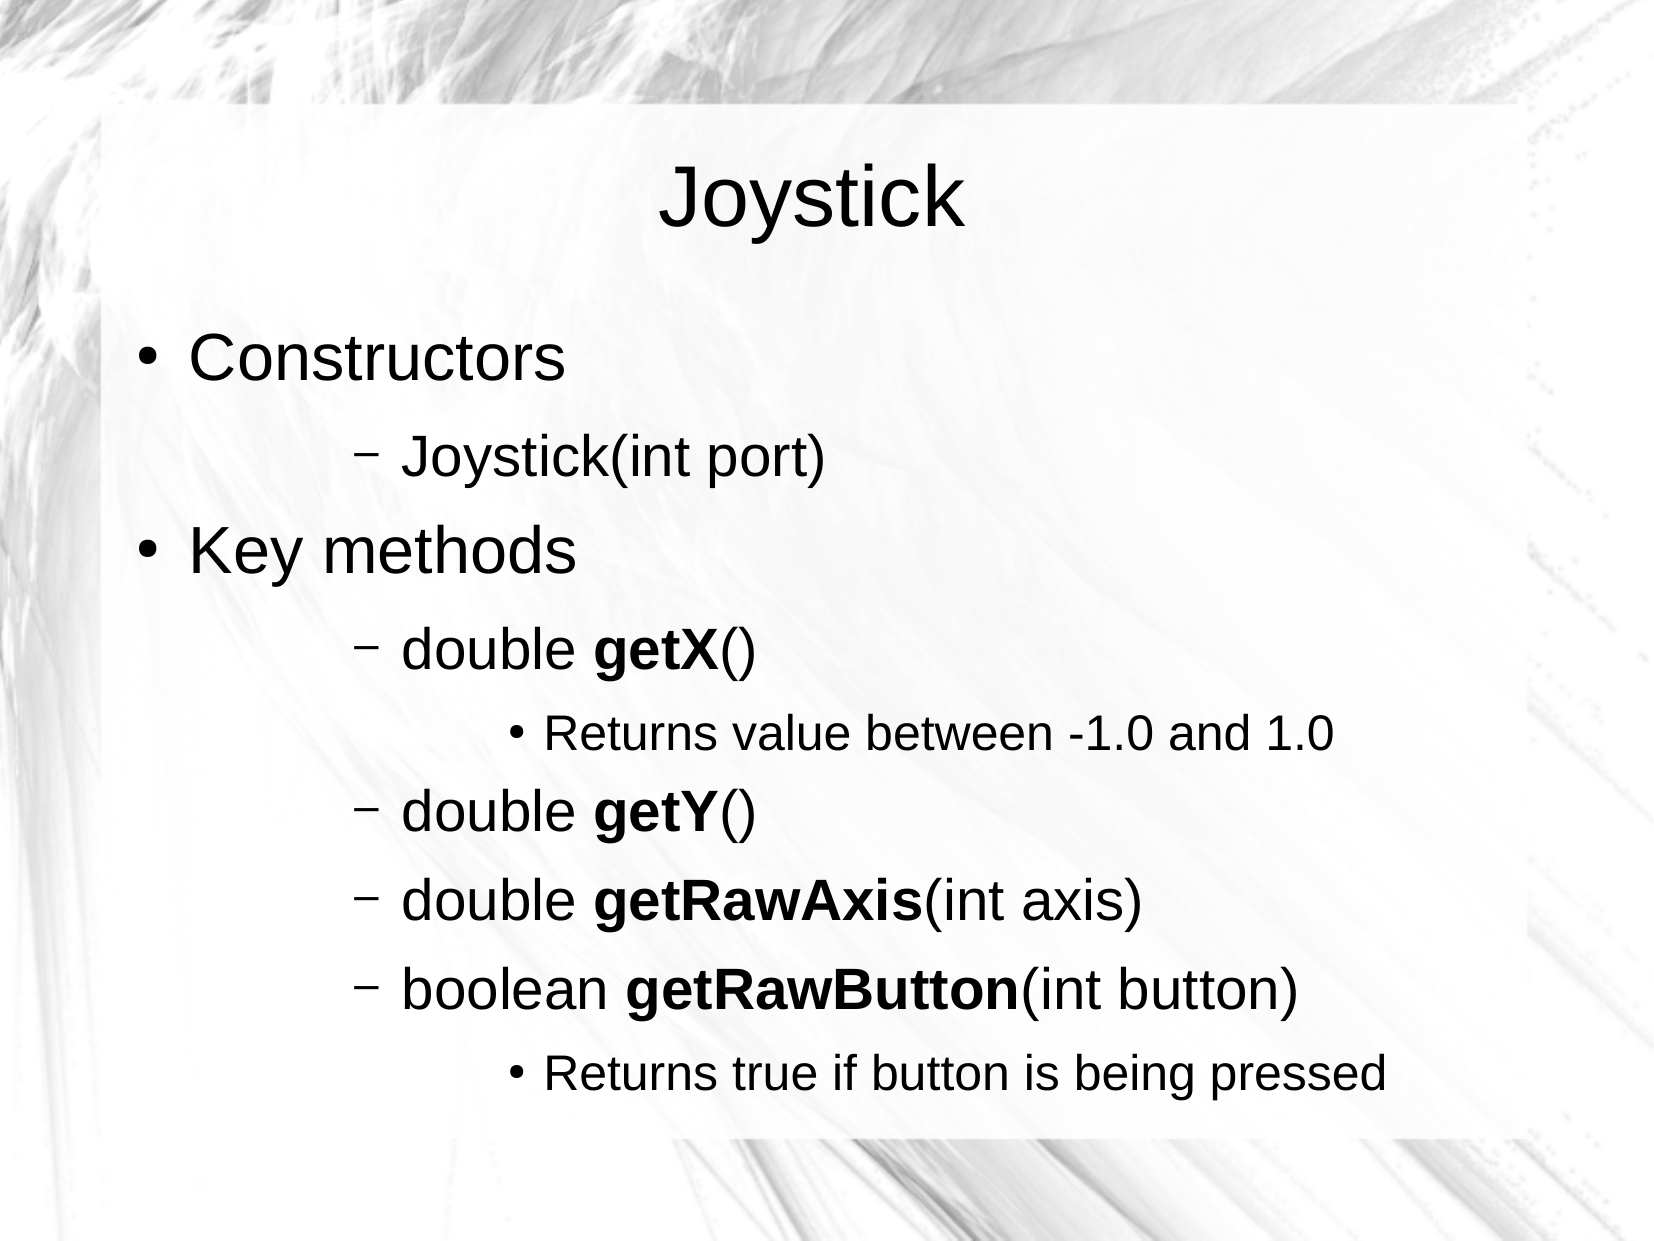

# Joystick
Constructors
Joystick(int port)
Key methods
double getX()
Returns value between -1.0 and 1.0
double getY()
double getRawAxis(int axis)
boolean getRawButton(int button)
Returns true if button is being pressed